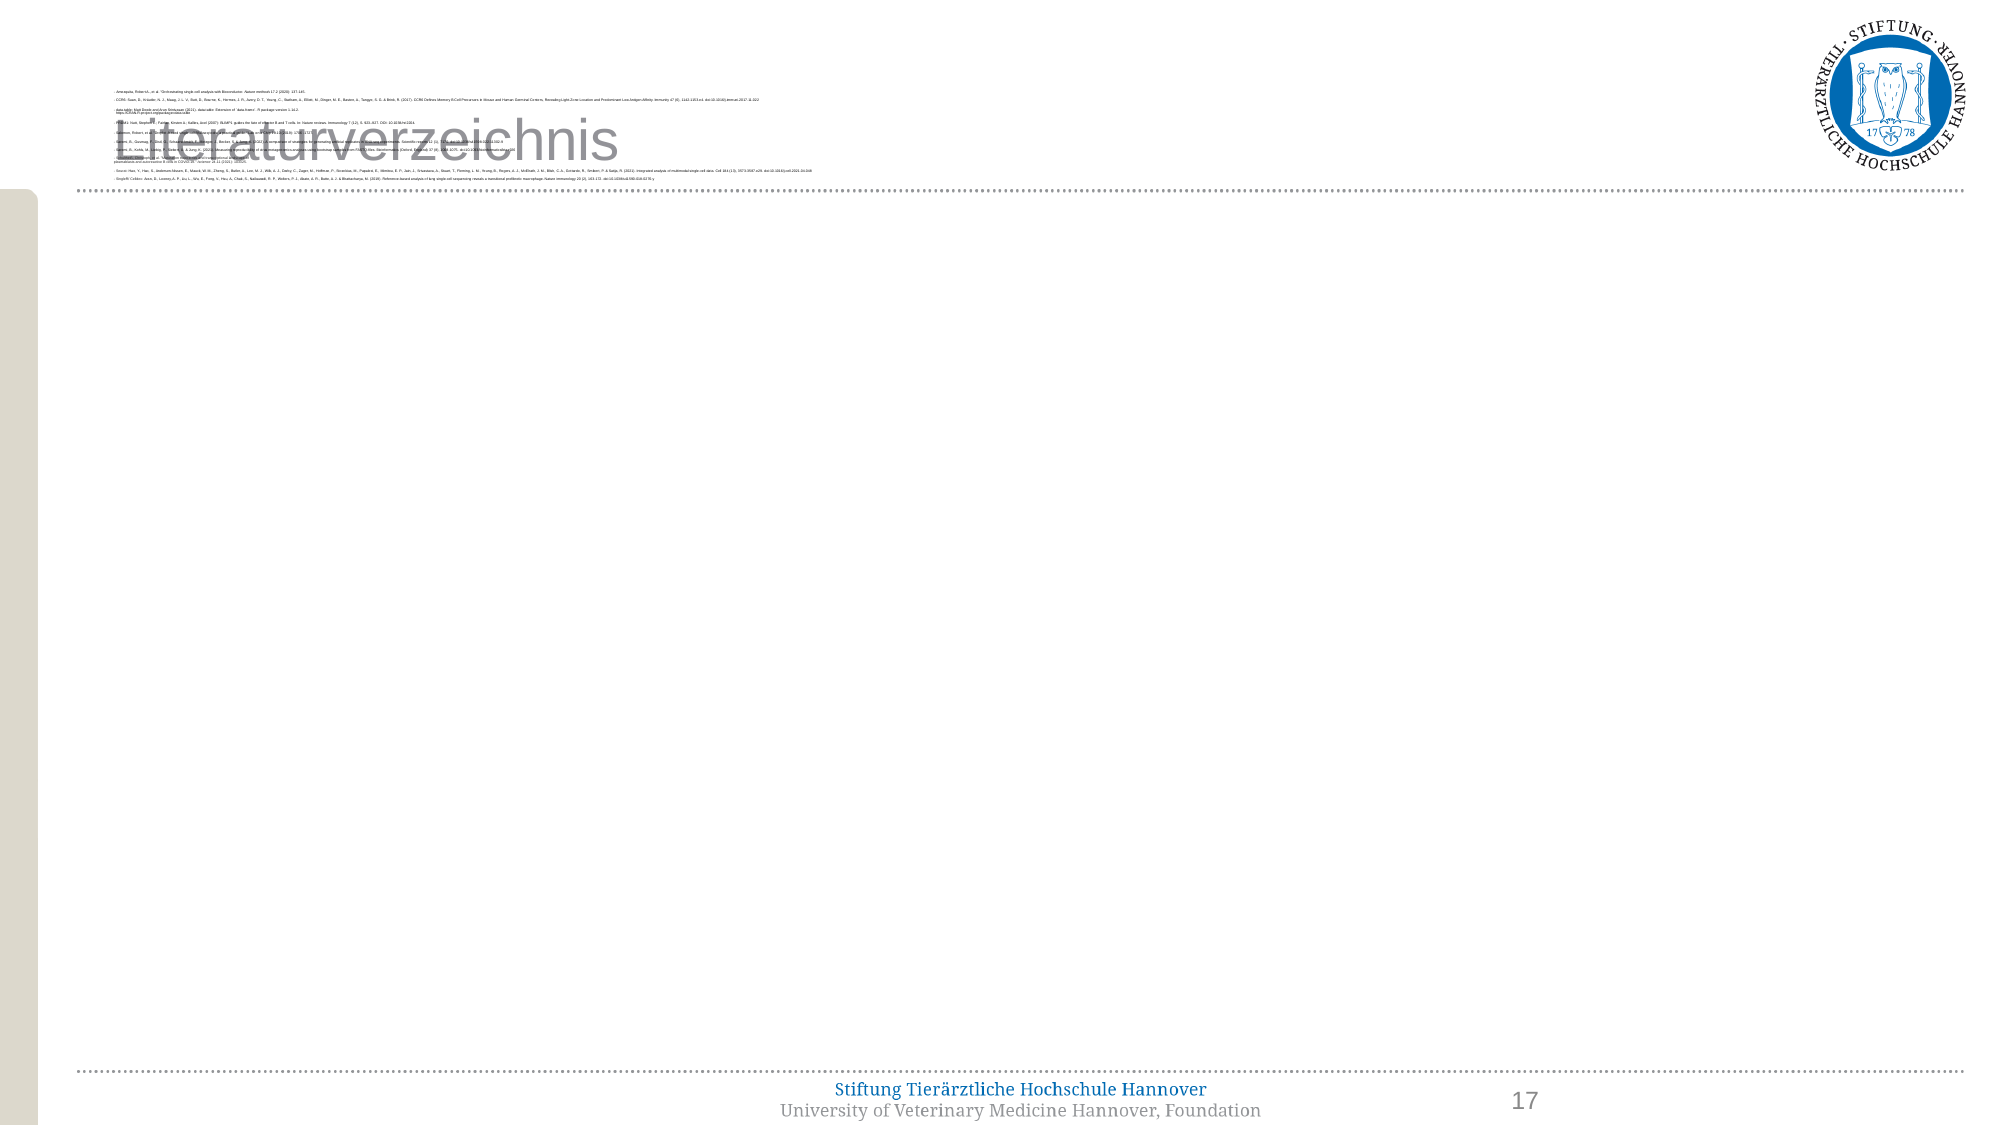

# Literaturverzeichnis
- Amezquita, Robert A., et al. "Orchestrating single-cell analysis with Bioconductor. Nature methods 17.2 (2020): 137-145.
- CCR6: Suan, D., Kräutler, N. J., Maag, J. L. V., Butt, D., Bourne, K., Hermes, J. R., Avery, D. T., Young, C., Statham, A., Elliott, M., Dinger, M. E., Basten, A., Tangye, S. G. & Brink, R. (2017). CCR6 Defines Memory B Cell Precursors in Mouse and Human Germinal Centers, Revealing Light-Zone Location and Predominant Low Antigen Affinity. Immunity 47 (6), 1142-1153.e4. doi:10.1016/j.immuni.2017.11.022
- data.table: Matt Dowle and Arun Srinivasan (2021). data.table: Extension of `data.frame`. R package version 1.14.2.
  https://CRAN.R-project.org/package=data.table
- PRDM1: Nutt, Stephen L.; Fairfax, Kirsten A.; Kallies, Axel (2007): BLIMP1 guides the fate of effector B and T cells. In: Nature reviews. Immunology 7 (12), S. 923–927. DOI: 10.1038/nri2204.
- Salomon, Robert, et al. "Droplet -based single cell RNAseq tools: a practical guide." Lab on a Chip 19.10 (2019): 1706 -1727.
- Saremi, B., Gusmag, F., Distl, O., Schaarschmidt, F., Metzger, J., Becker, S. & Jung, K. (2022). A comparison of strategies for generating artificial replicates in RNA-seq experiments. Scientific reports 12 (1), 7170. doi:10.1038/s41598-022-11302-9
- Saremi, B., Kohls, M., Liebig, P., Siebert, U. & Jung, K. (2021). Measuring reproducibility of virus metagenomics analyses using bootstrap samples from FASTQ-files. Bioinformatics (Oxford, England) 37 (8), 1068-1075. doi:10.1093/bioinformatics/btaa926
- Schultheiß, Christoph, et al. "Maturation trajectories and transcriptional landscape of
plasmablasts and autoreactive B cells in COVID-19." Iscience 24.11 (2021): 103325.
- Seurat: Hao, Y., Hao, S., Andersen-Nissen, E., Mauck, W. M., Zheng, S., Butler, A., Lee, M. J., Wilk, A. J., Darby, C., Zager, M., Hoffman, P., Stoeckius, M., Papalexi, E., Mimitou, E. P., Jain, J., Srivastava, A., Stuart, T., Fleming, L. M., Yeung, B., Rogers, A. J., McElrath, J. M., Blish, C. A., Gottardo, R., Smibert, P. & Satija, R. (2021). Integrated analysis of multimodal single-cell data. Cell 184 (13), 3573-3587.e29. doi:10.1016/j.cell.2021.04.048
- SingleR/ Celldex: Aran, D., Looney, A. P., Liu, L., Wu, E., Fong, V., Hsu, A., Chak, S., Naikawadi, R. P., Wolters, P. J., Abate, A. R., Butte, A. J. & Bhattacharya, M. (2019). Reference-based analysis of lung single-cell sequencing reveals a transitional profibrotic macrophage. Nature immunology 20 (2), 163-172. doi:10.1038/s41590-018-0276-y